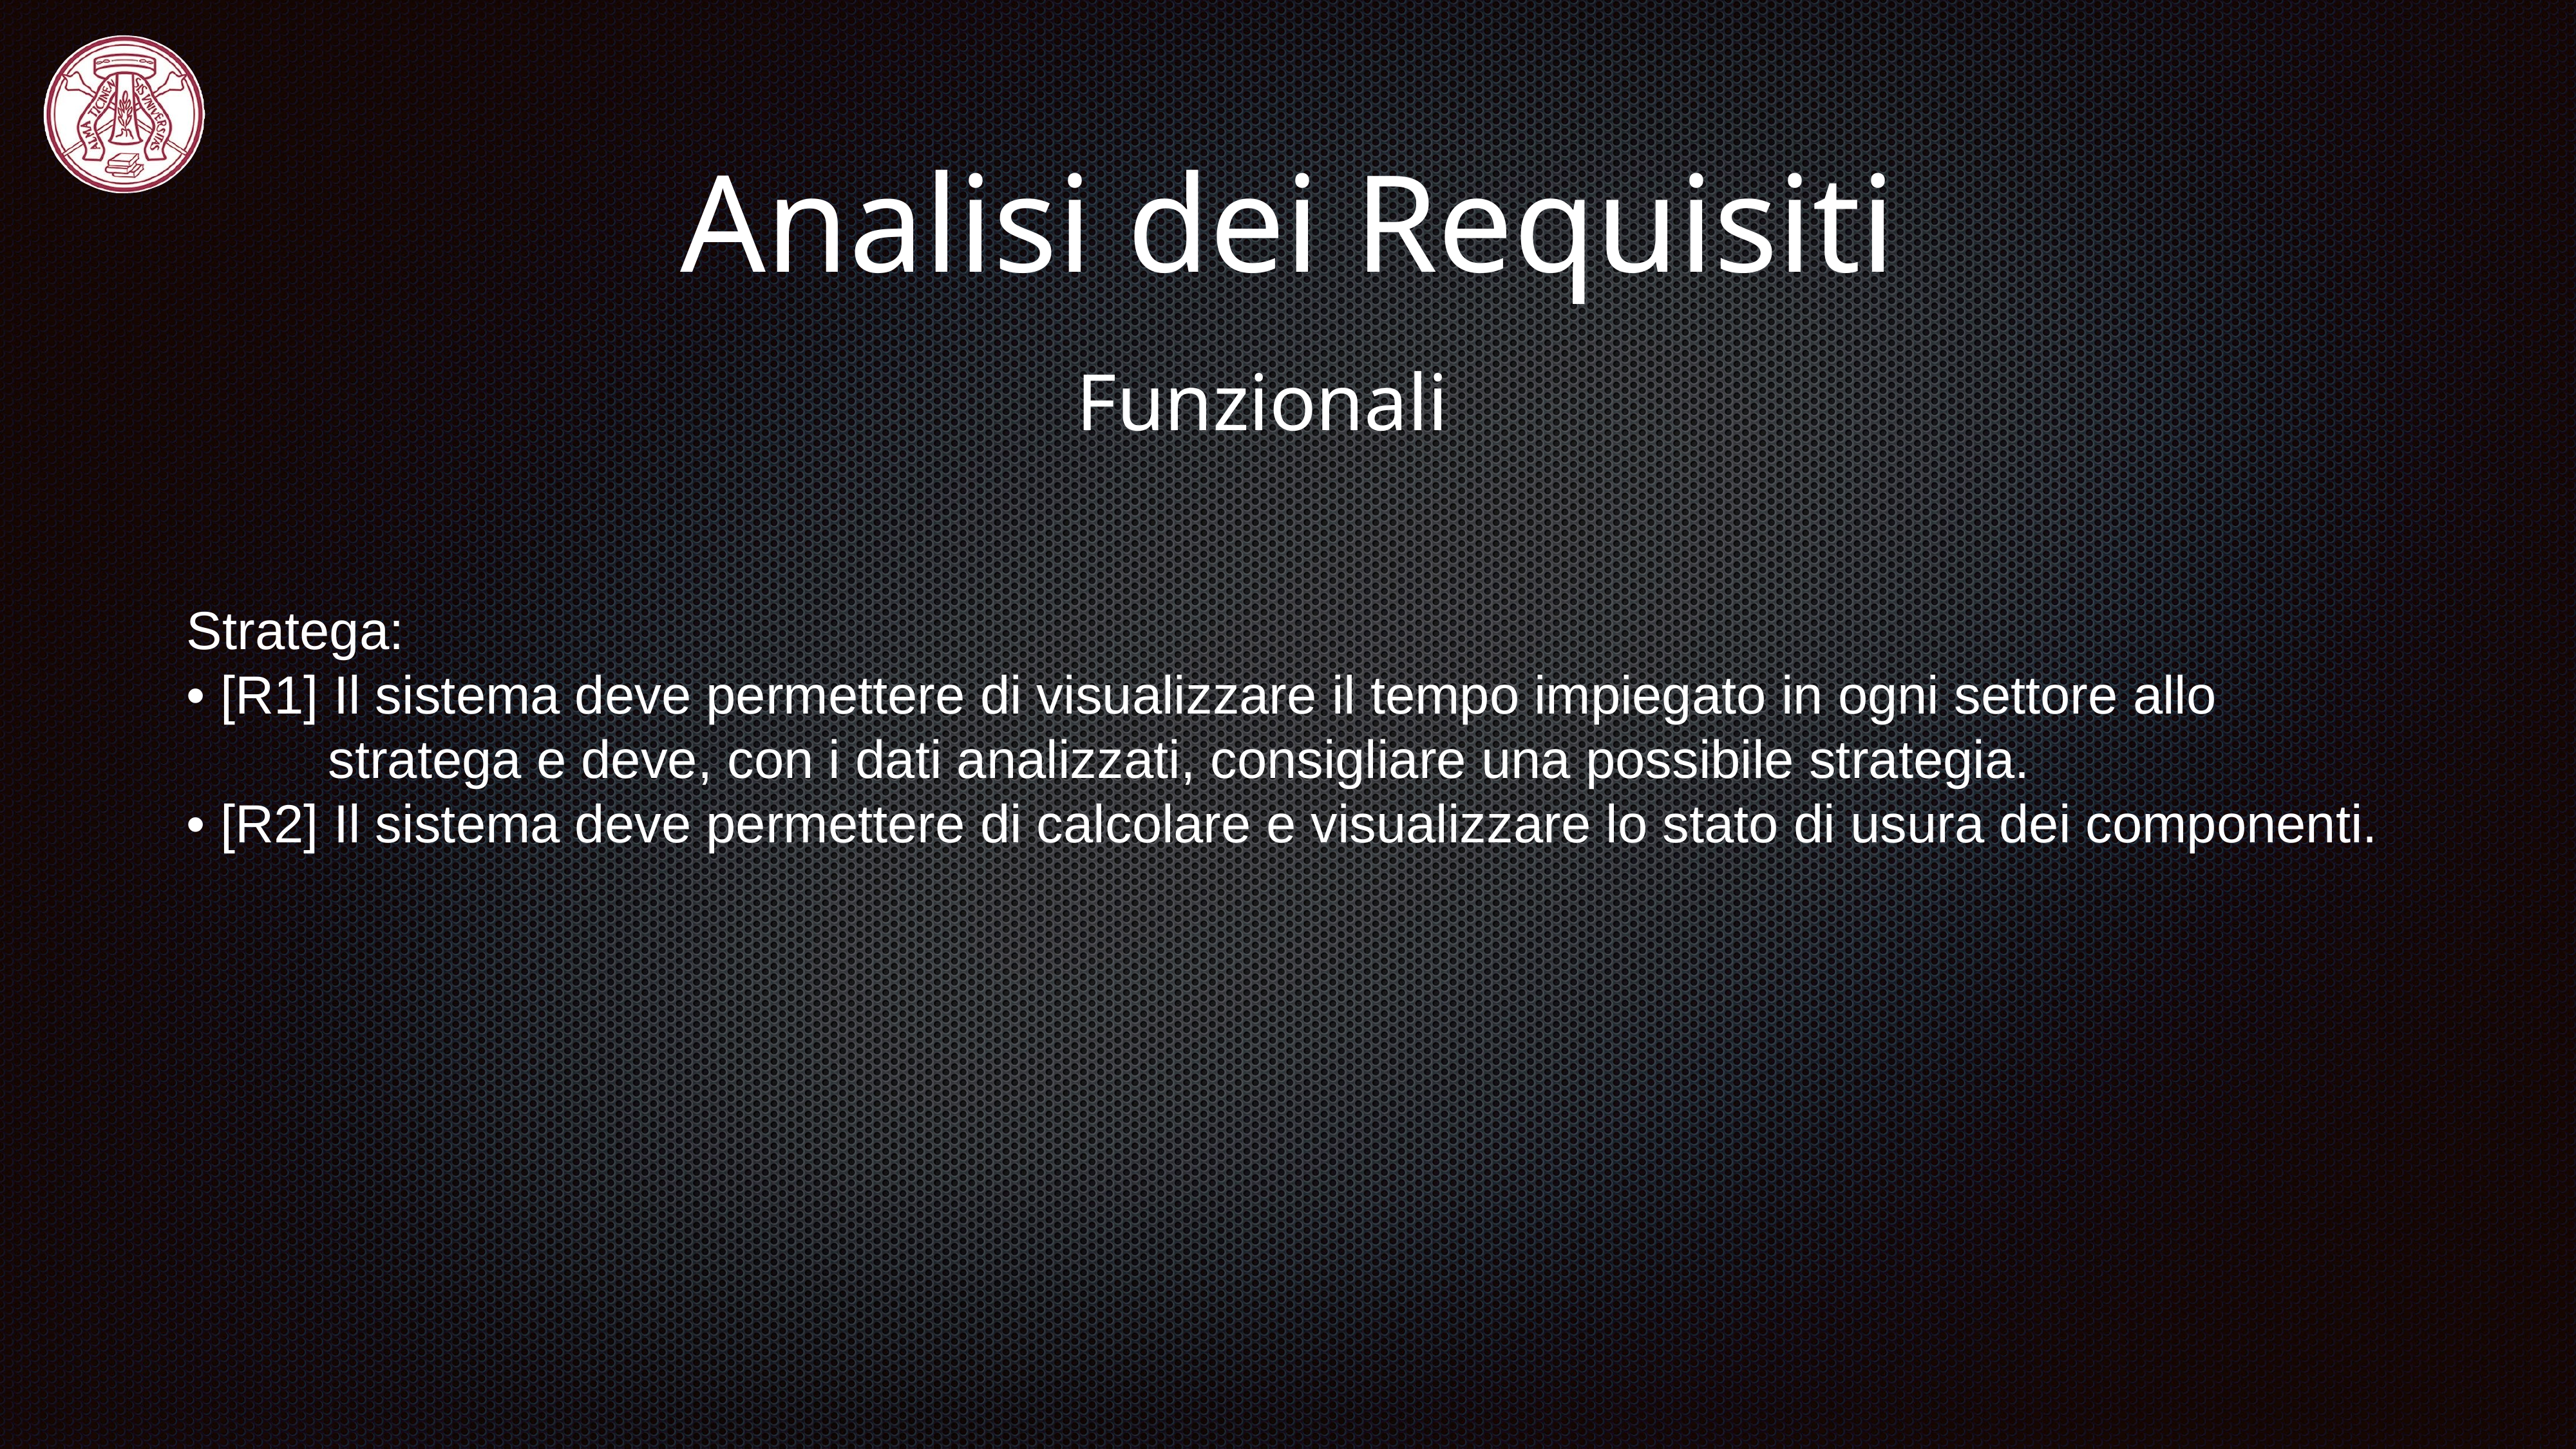

# Analisi dei Requisiti
Funzionali
Stratega:
• [R1] Il sistema deve permettere di visualizzare il tempo impiegato in ogni settore allo 		 stratega e deve, con i dati analizzati, consigliare una possibile strategia.
• [R2] Il sistema deve permettere di calcolare e visualizzare lo stato di usura dei componenti.